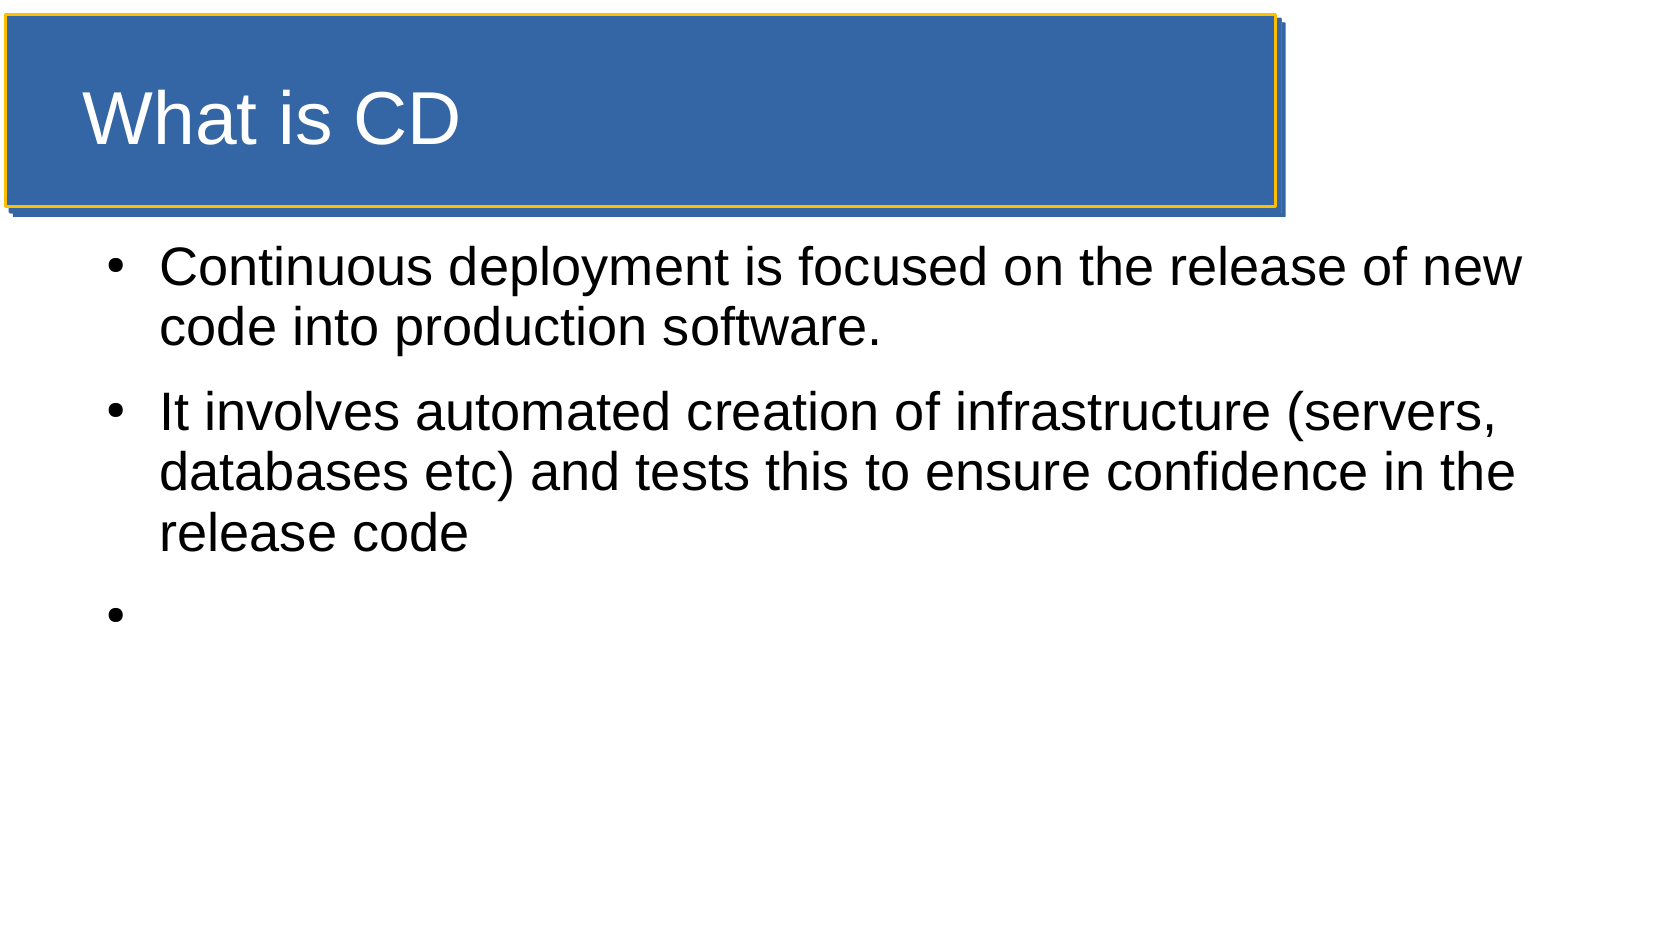

# What is CD
Continuous deployment is focused on the release of new code into production software.
It involves automated creation of infrastructure (servers, databases etc) and tests this to ensure confidence in the release code